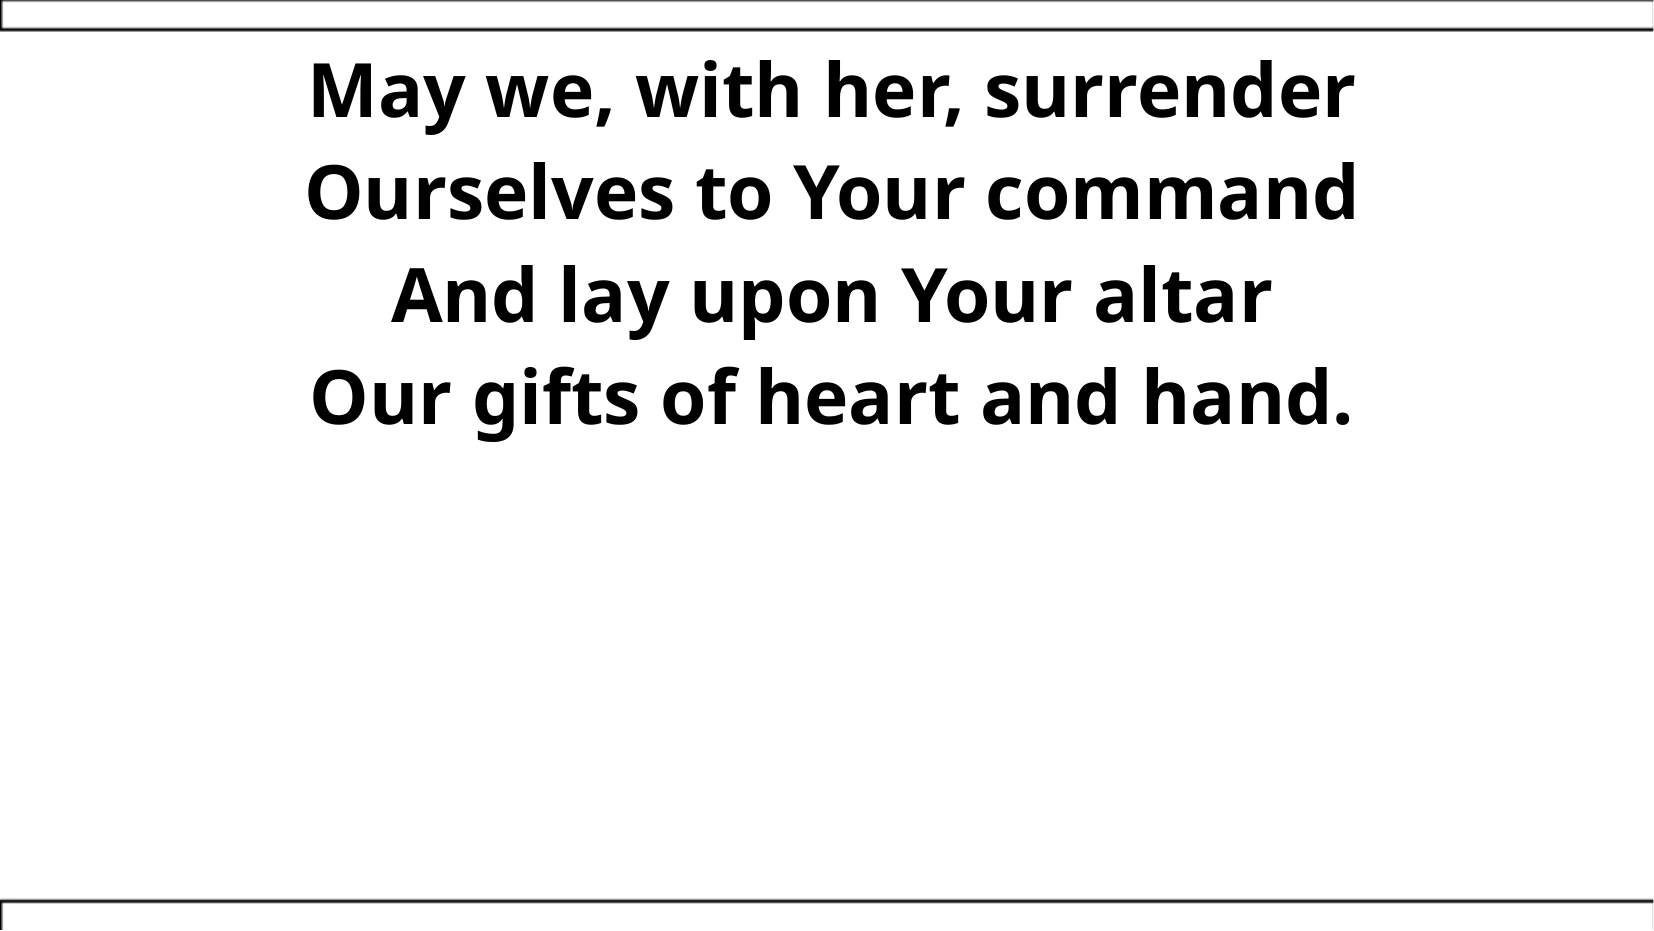

May we, with her, surrender
Ourselves to Your command
And lay upon Your altar
Our gifts of heart and hand.